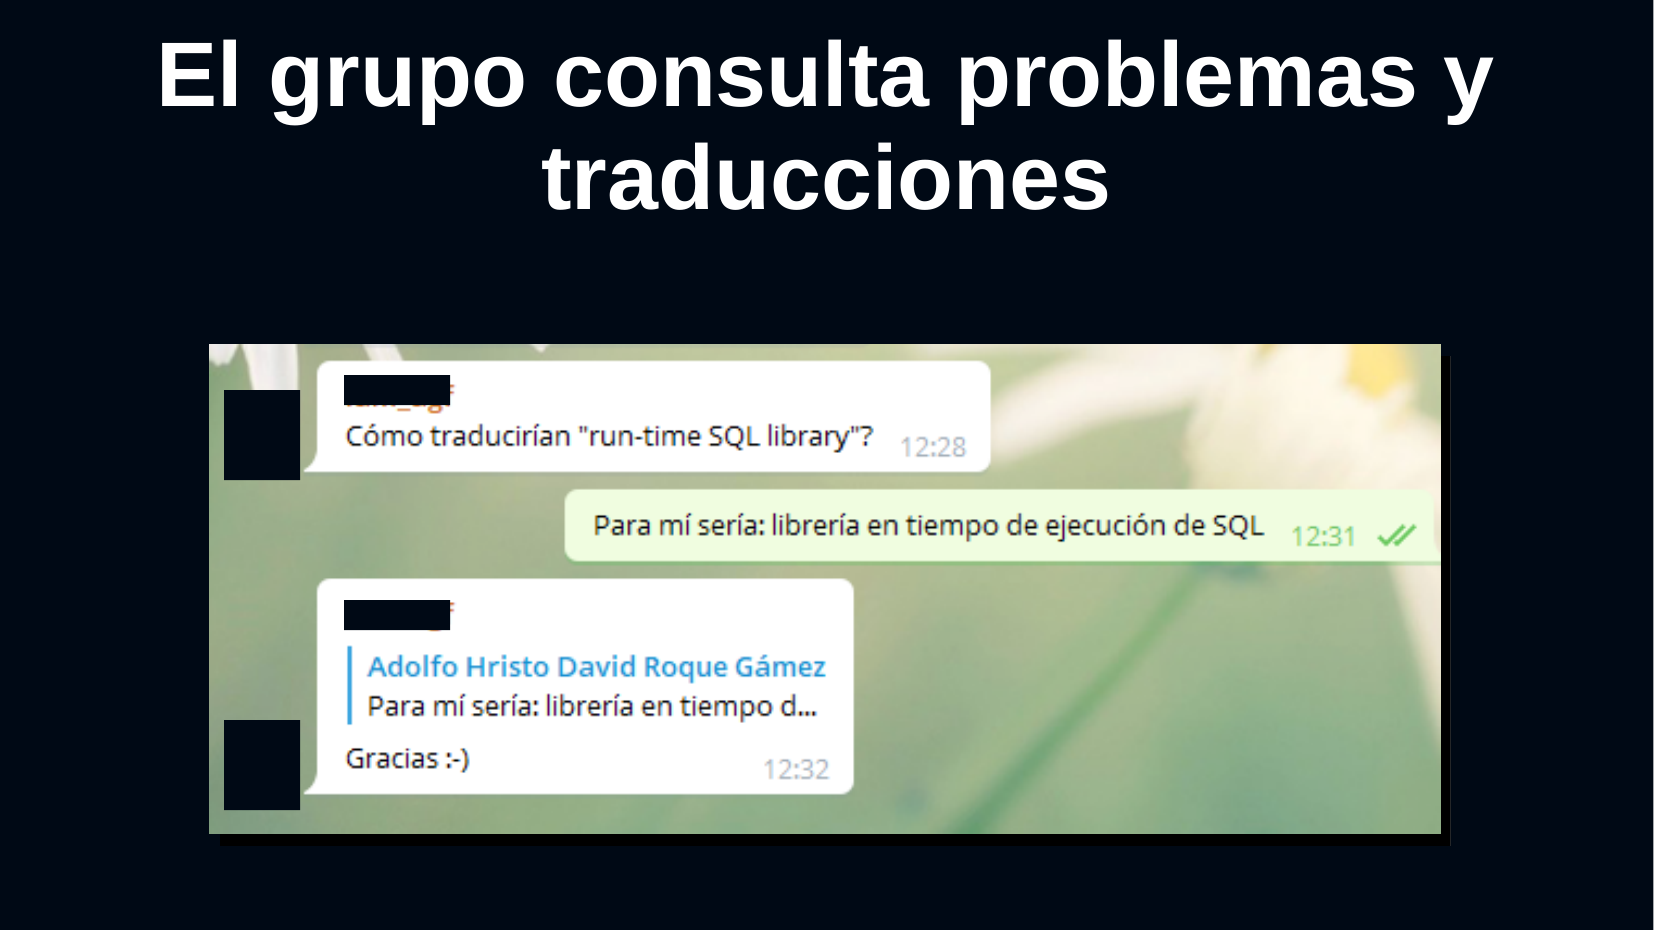

# El grupo consulta problemas y traducciones